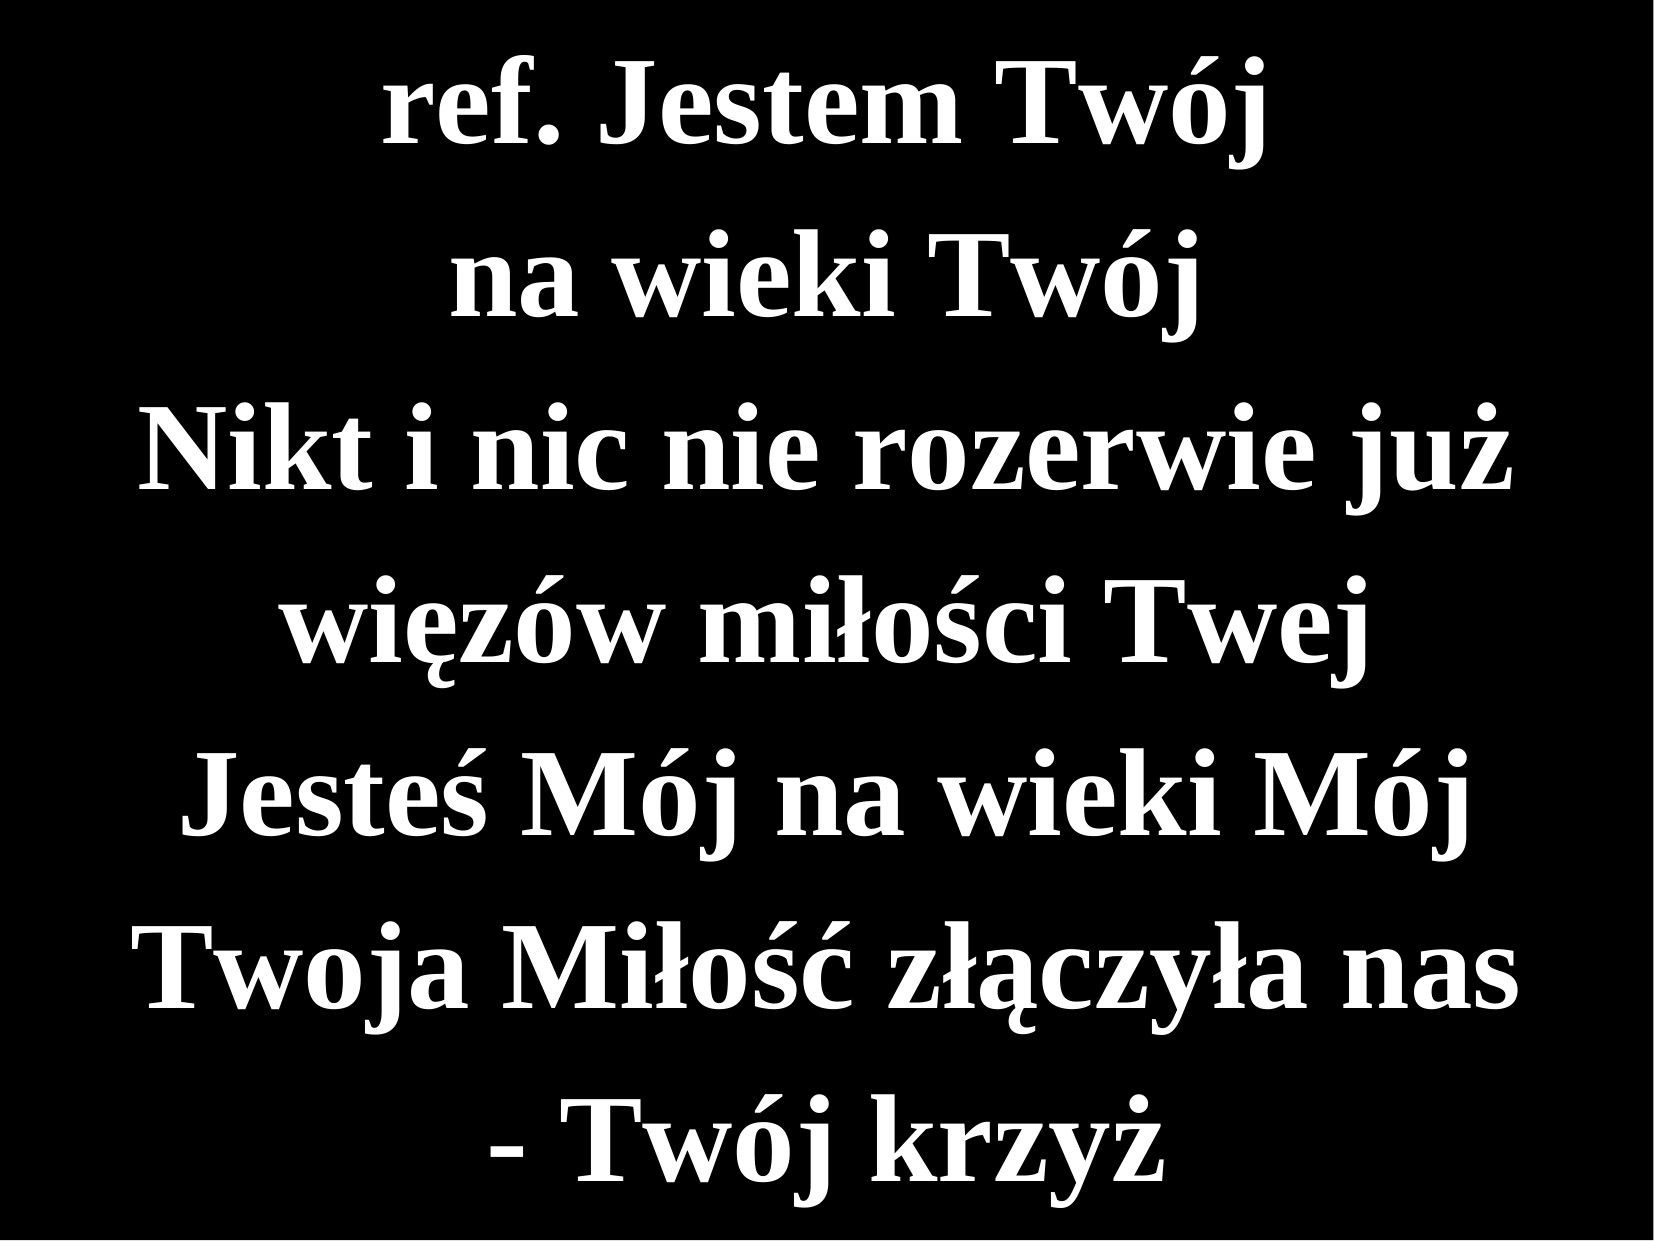

# ref. Jestem Twój ppp na wieki Twój ppp Nikt i nic nie rozerwie już ppp więzów miłości Twej ppp Jesteś Mój na wieki Mój ppp Twoja Miłość złączyła nas ppp - Twój krzyż